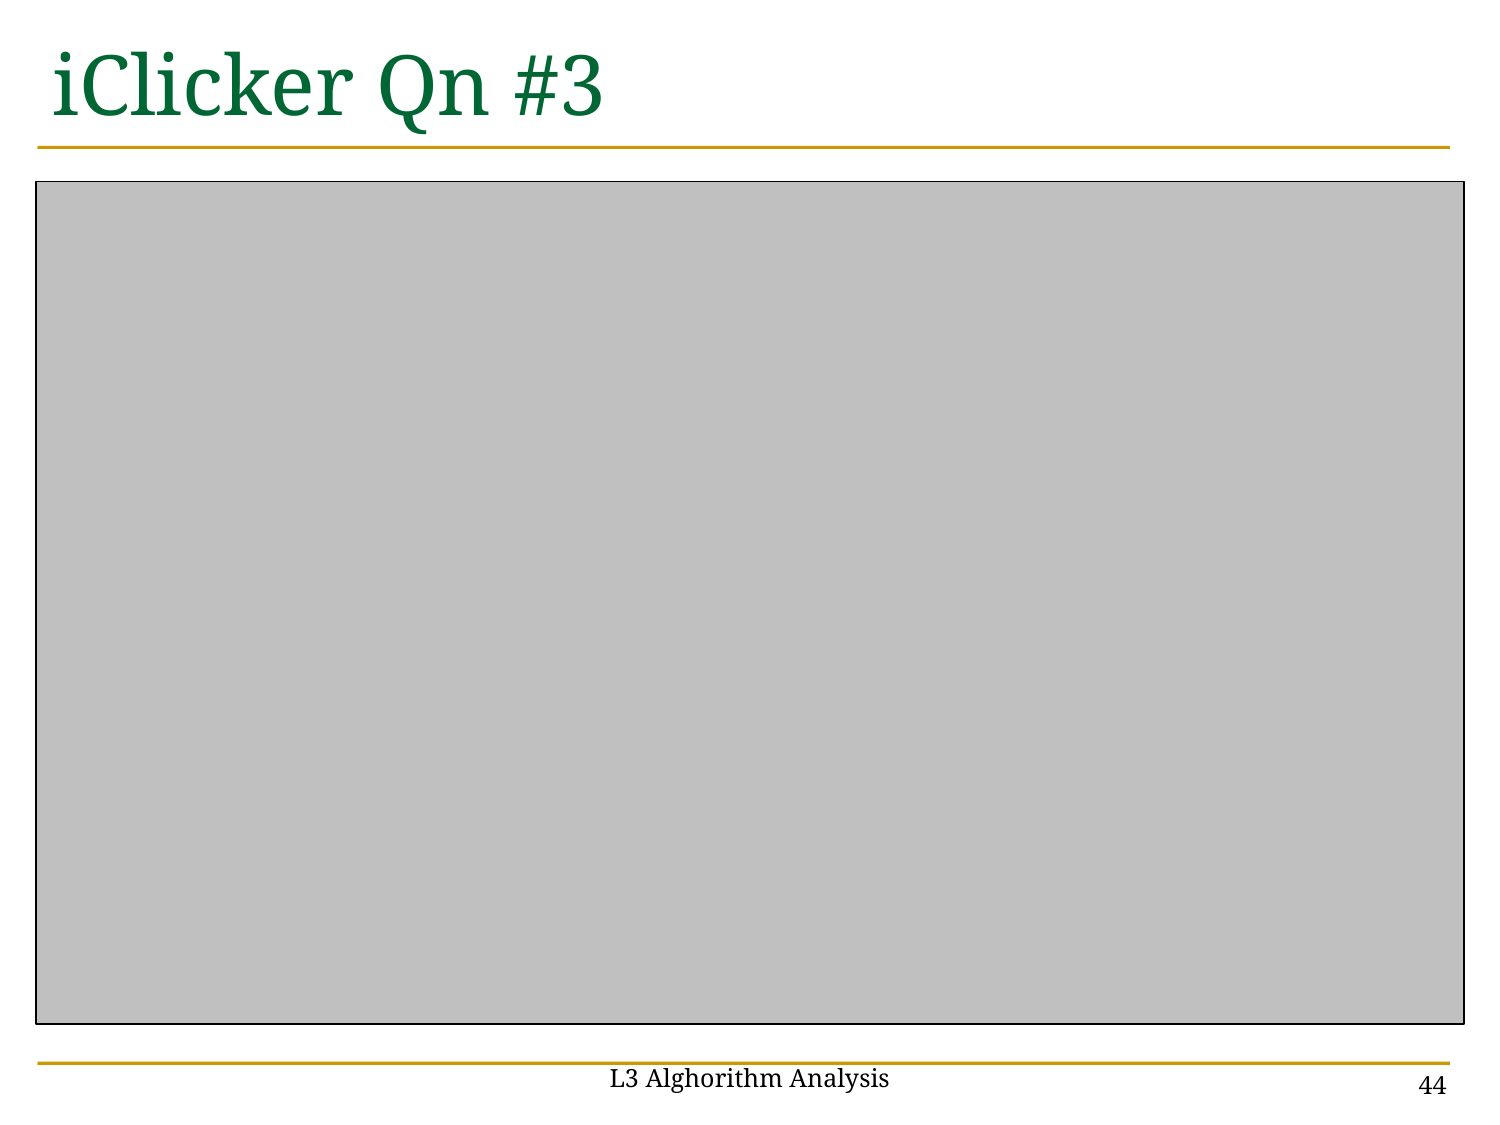

# iClicker Qn #3
How do we compare Algorithms?
Perform time analysis against the sample size on computer
Count the no of instructions in each algorithm on paper
By guessing
A. 	1 only
B. 	1 and 2 only
C. 	1 and 3 only
D. 	All of the above
L3 Alghorithm Analysis